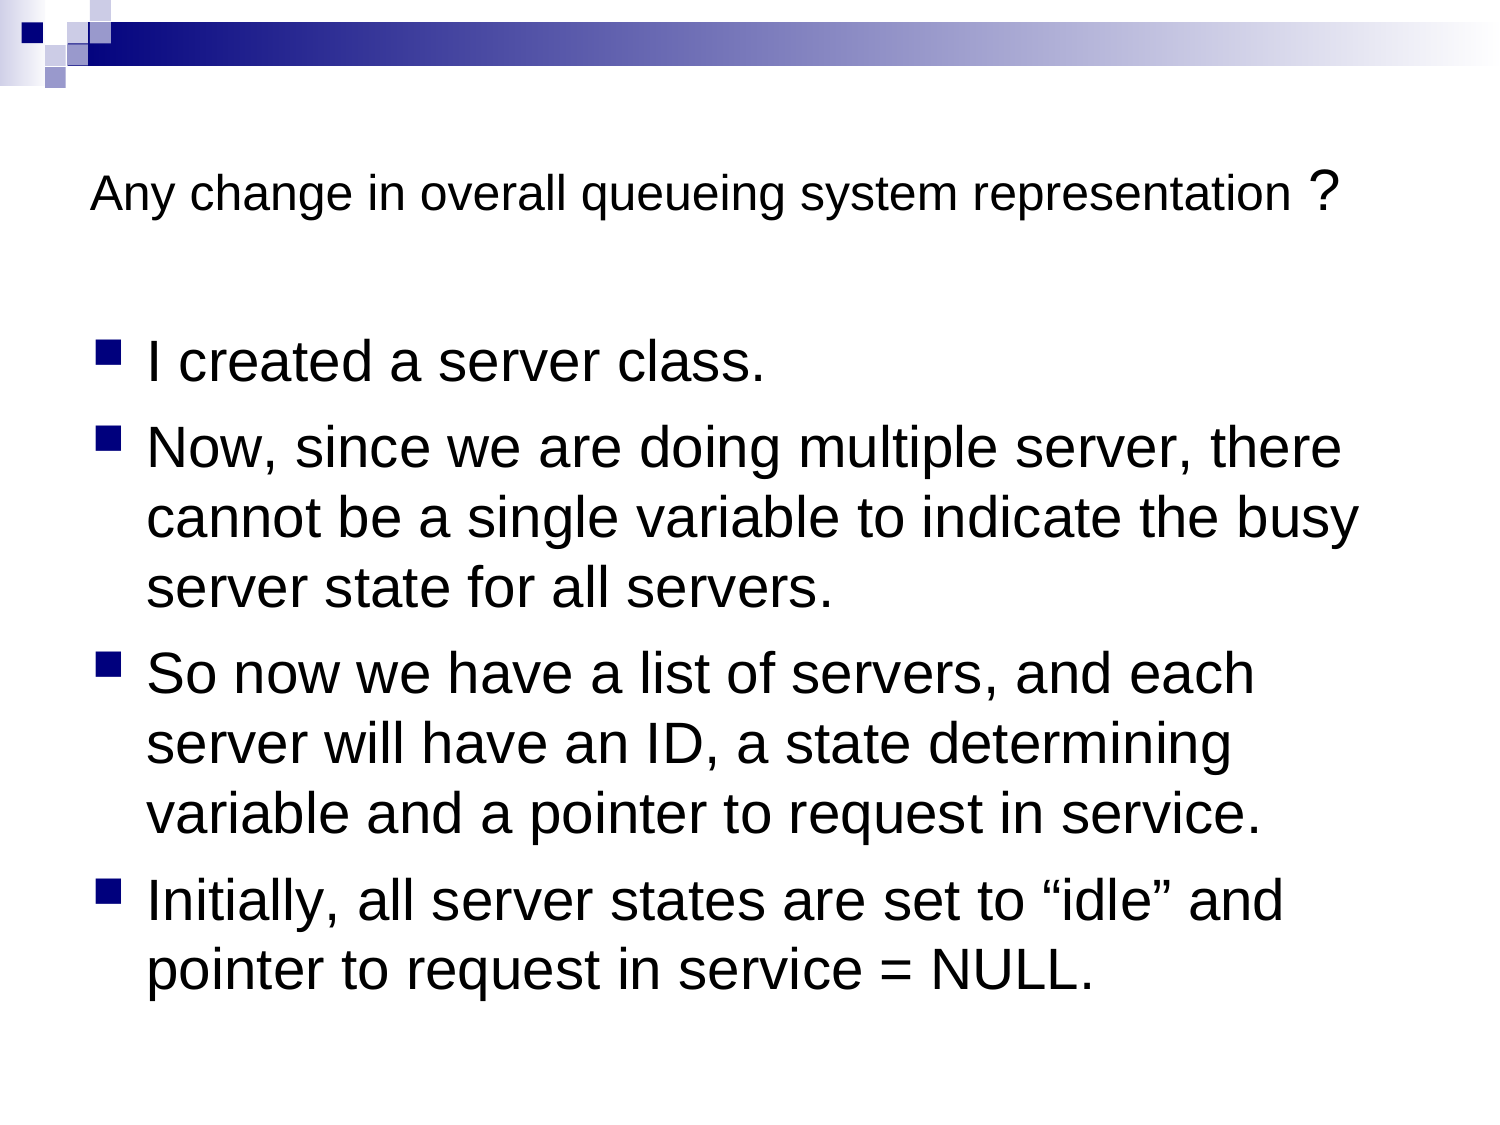

# Any change in overall queueing system representation ?
I created a server class.
Now, since we are doing multiple server, there cannot be a single variable to indicate the busy server state for all servers.
So now we have a list of servers, and each server will have an ID, a state determining variable and a pointer to request in service.
Initially, all server states are set to “idle” and pointer to request in service = NULL.